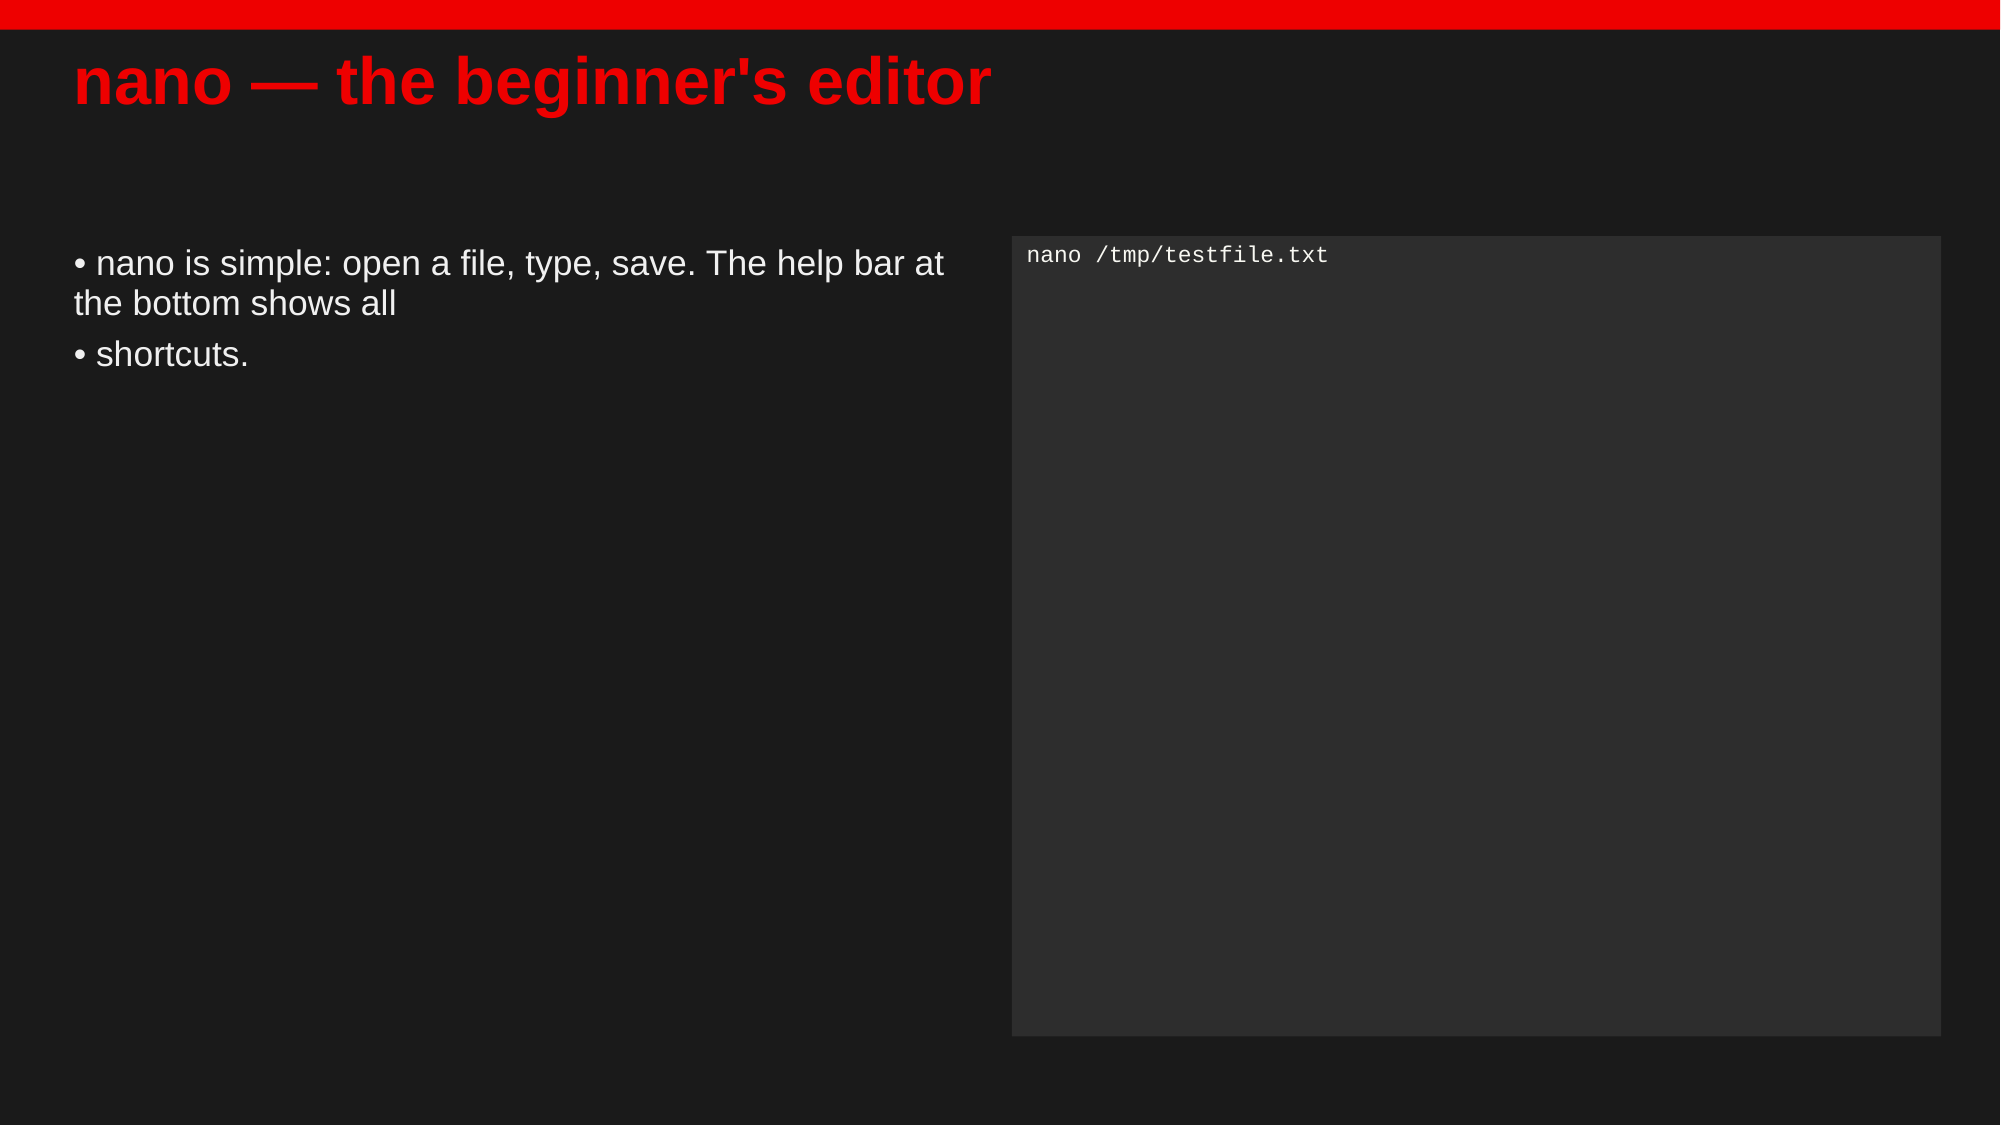

nano — the beginner's editor
• nano is simple: open a file, type, save. The help bar at the bottom shows all
• shortcuts.
nano /tmp/testfile.txt